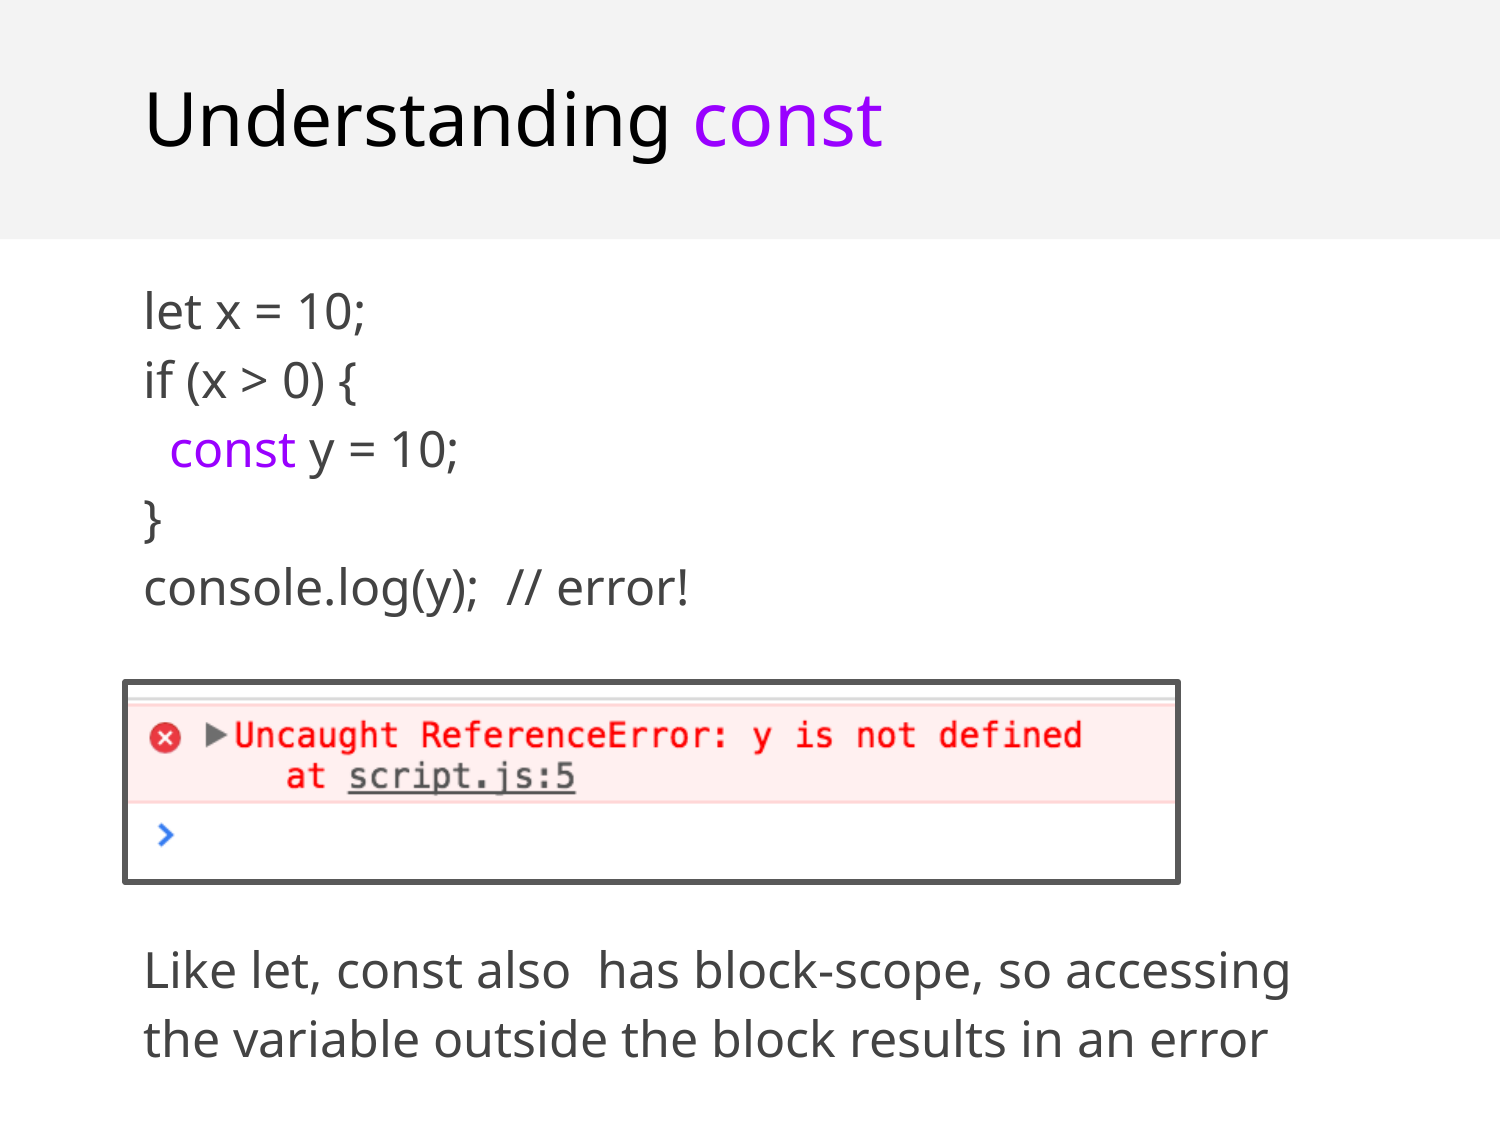

# Understanding const
let x = 10;
if (x > 0) {
 const y = 10;
}
console.log(y); // error!
Like let, const also has block-scope, so accessing the variable outside the block results in an error